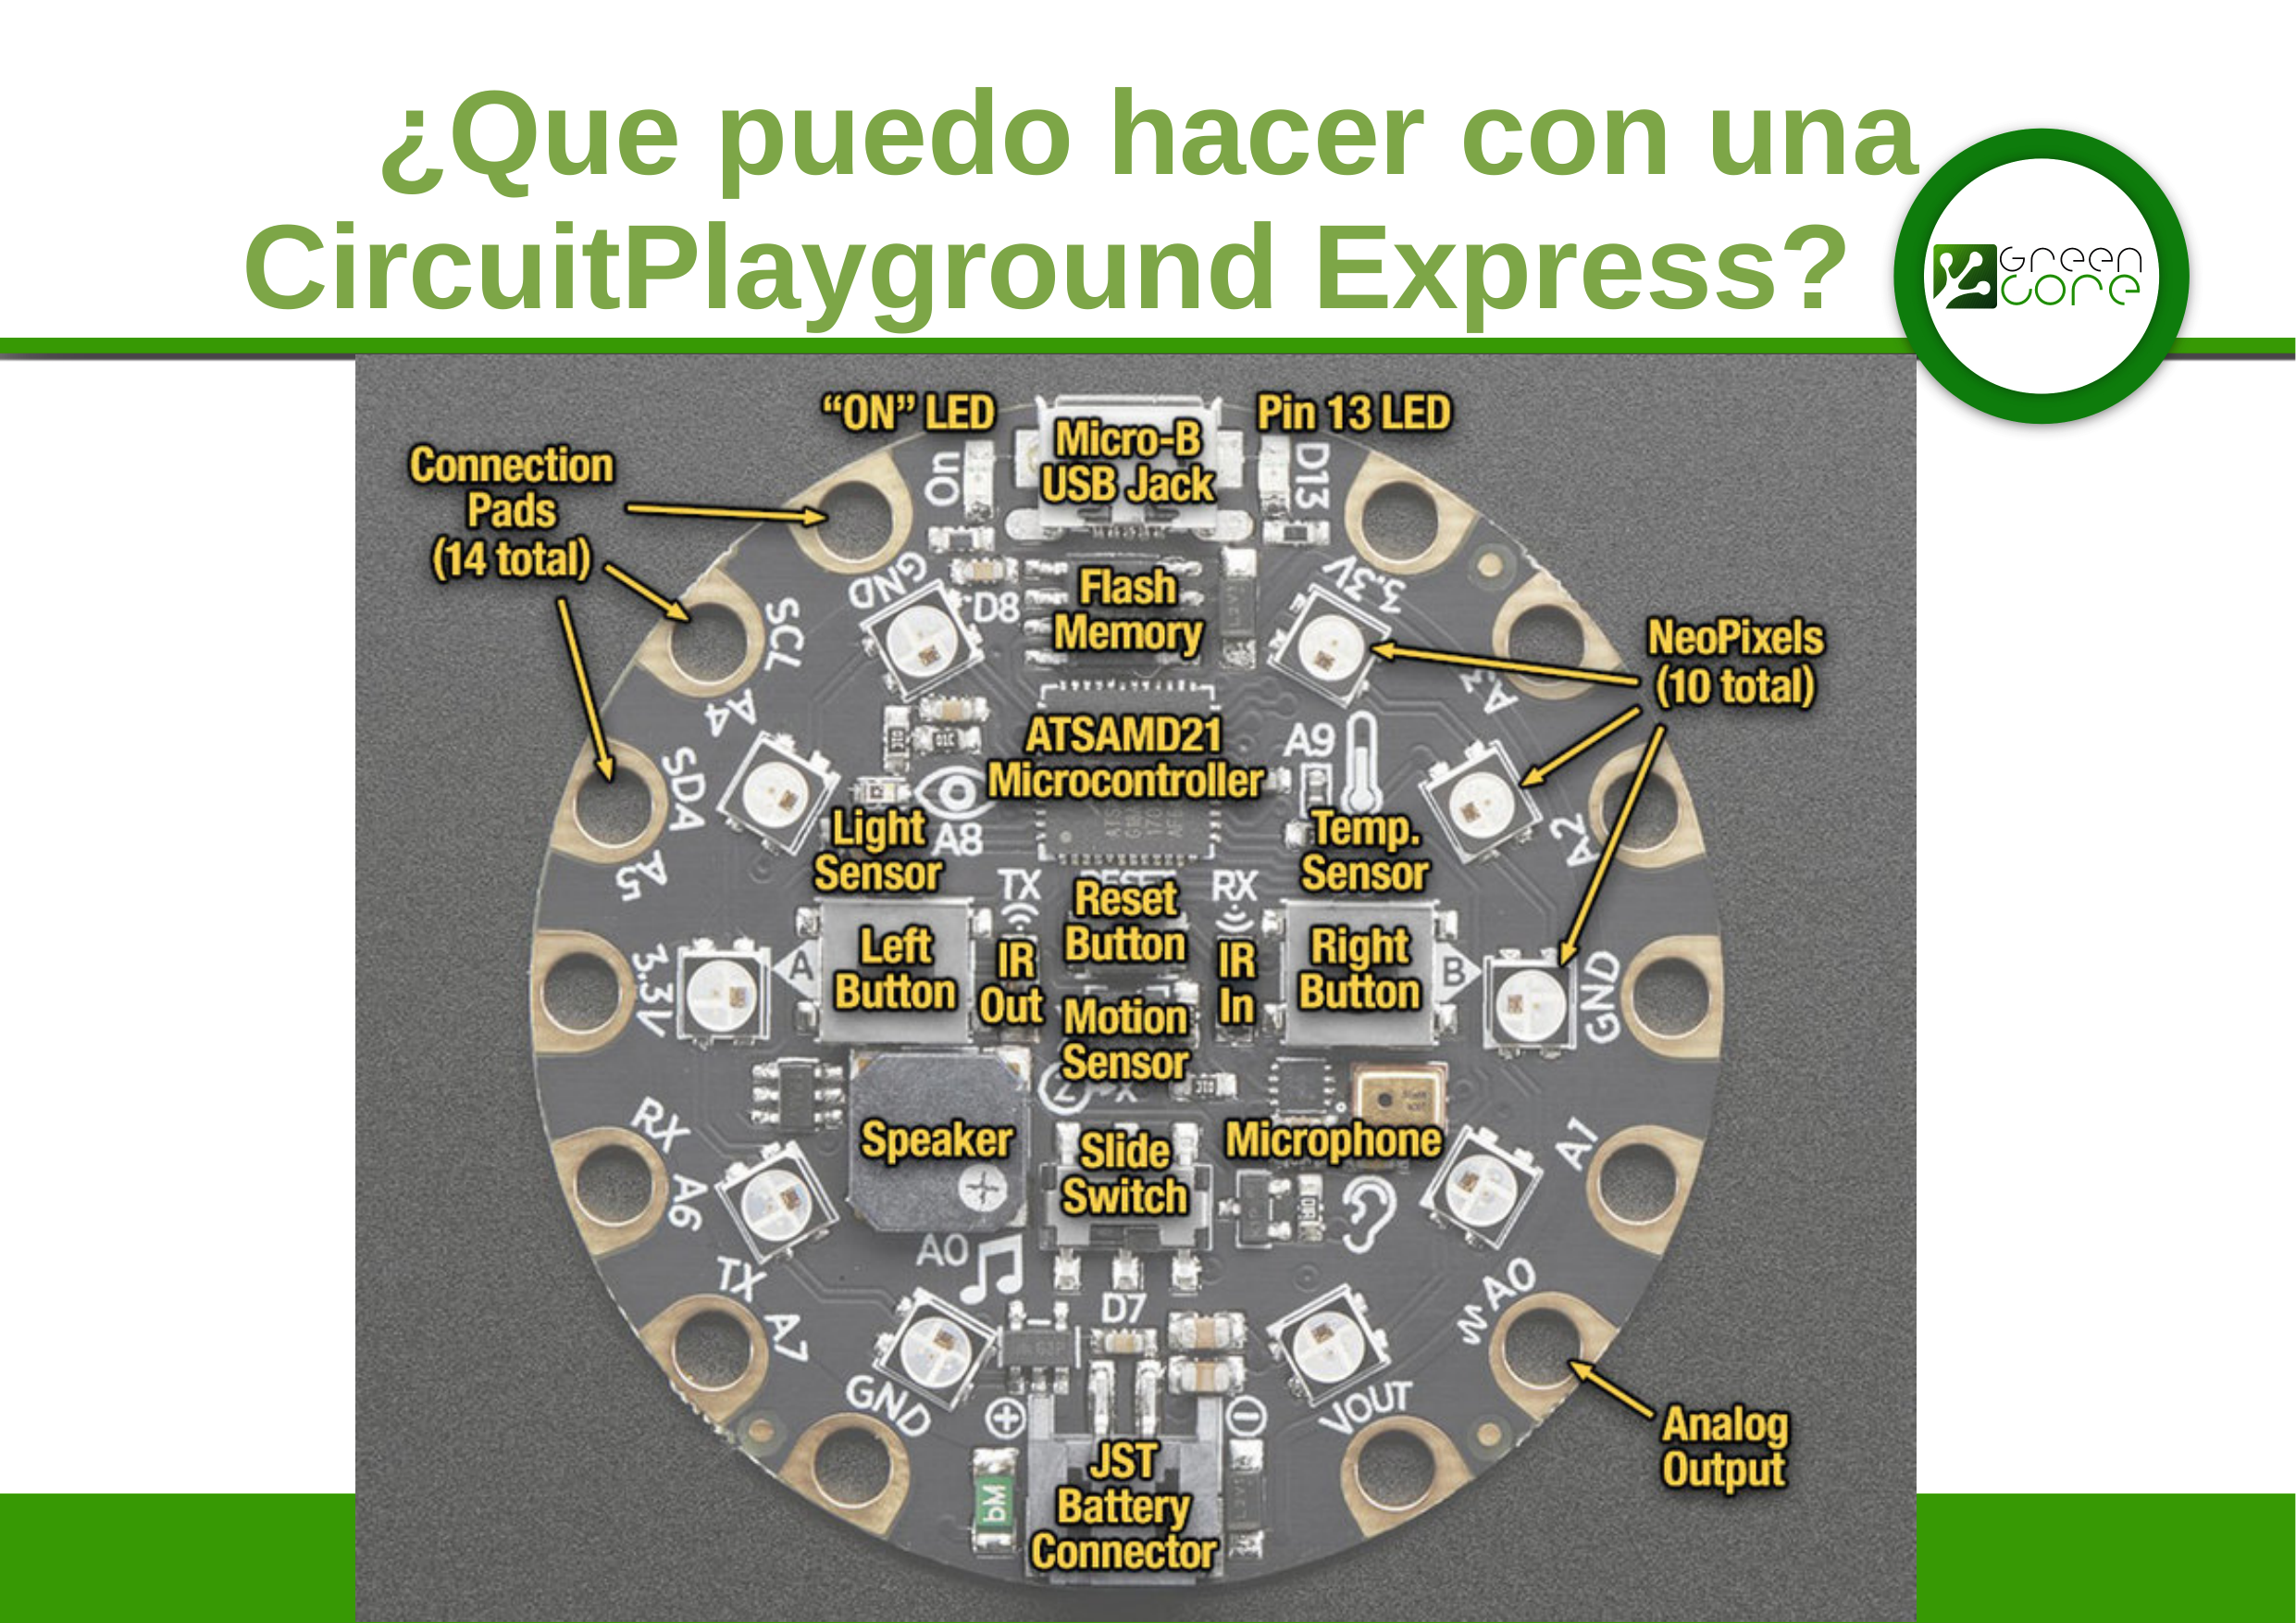

# ¿Que puedo hacer con una CircuitPlayground Express?